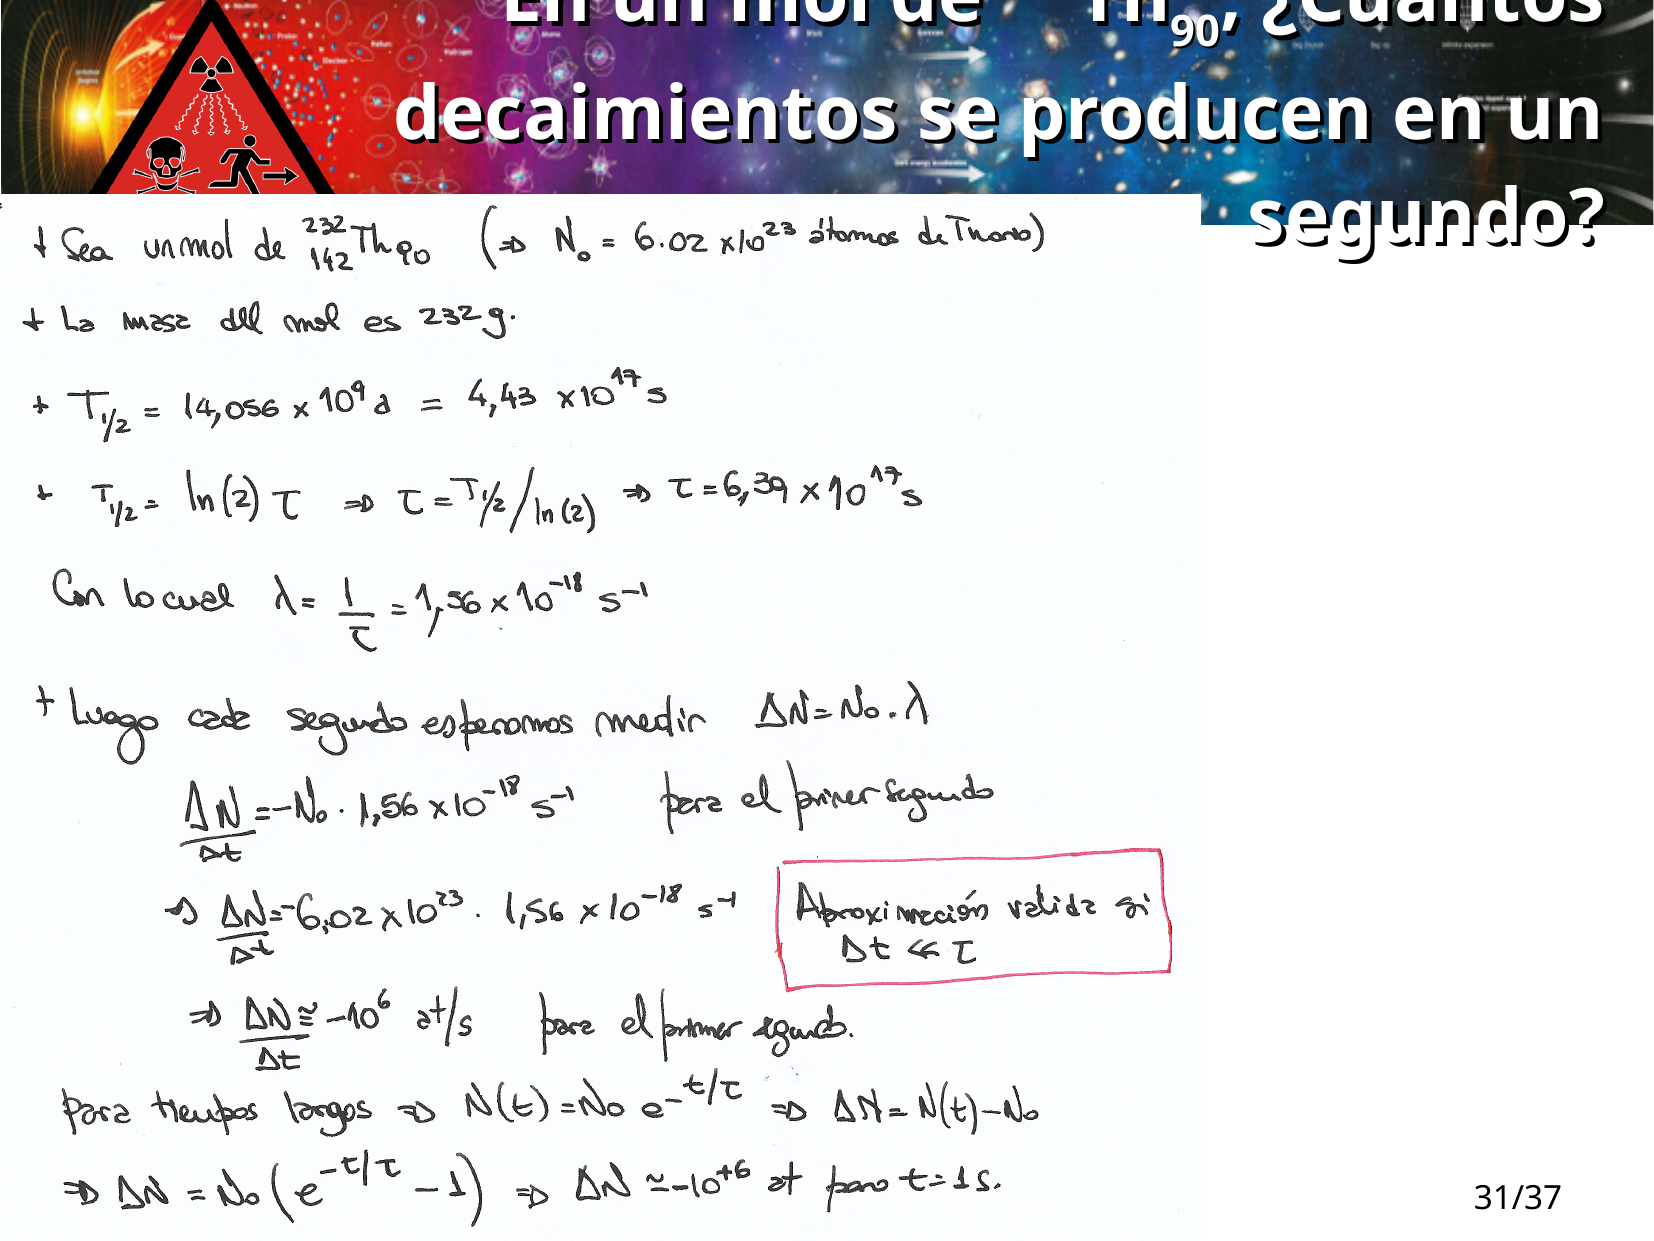

# En un mol de 232Th90, ¿Cuántos decaimientos se producen en un segundo?
Sep 19, 2017
H. Asorey - IPAC 2017 - 06
31